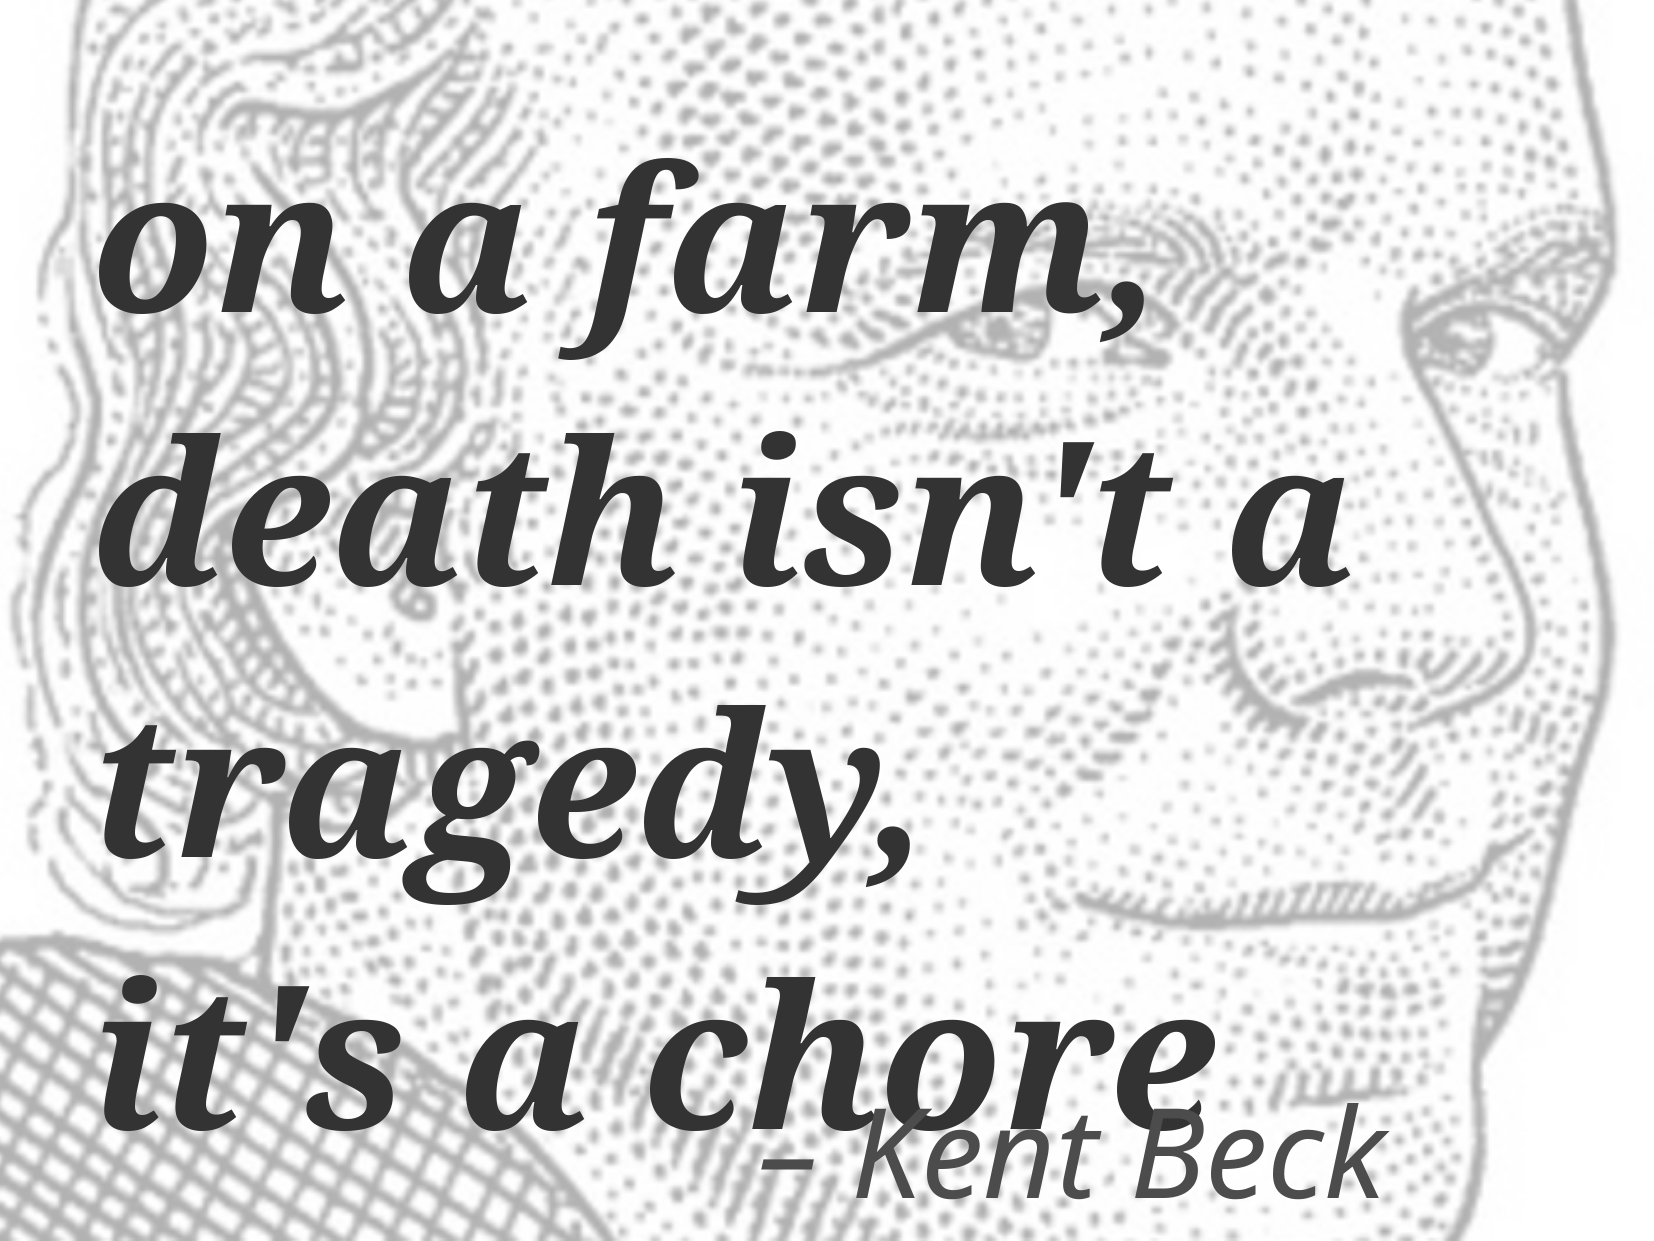

on a farm,
death isn't a
tragedy,
it's a chore
– Kent Beck